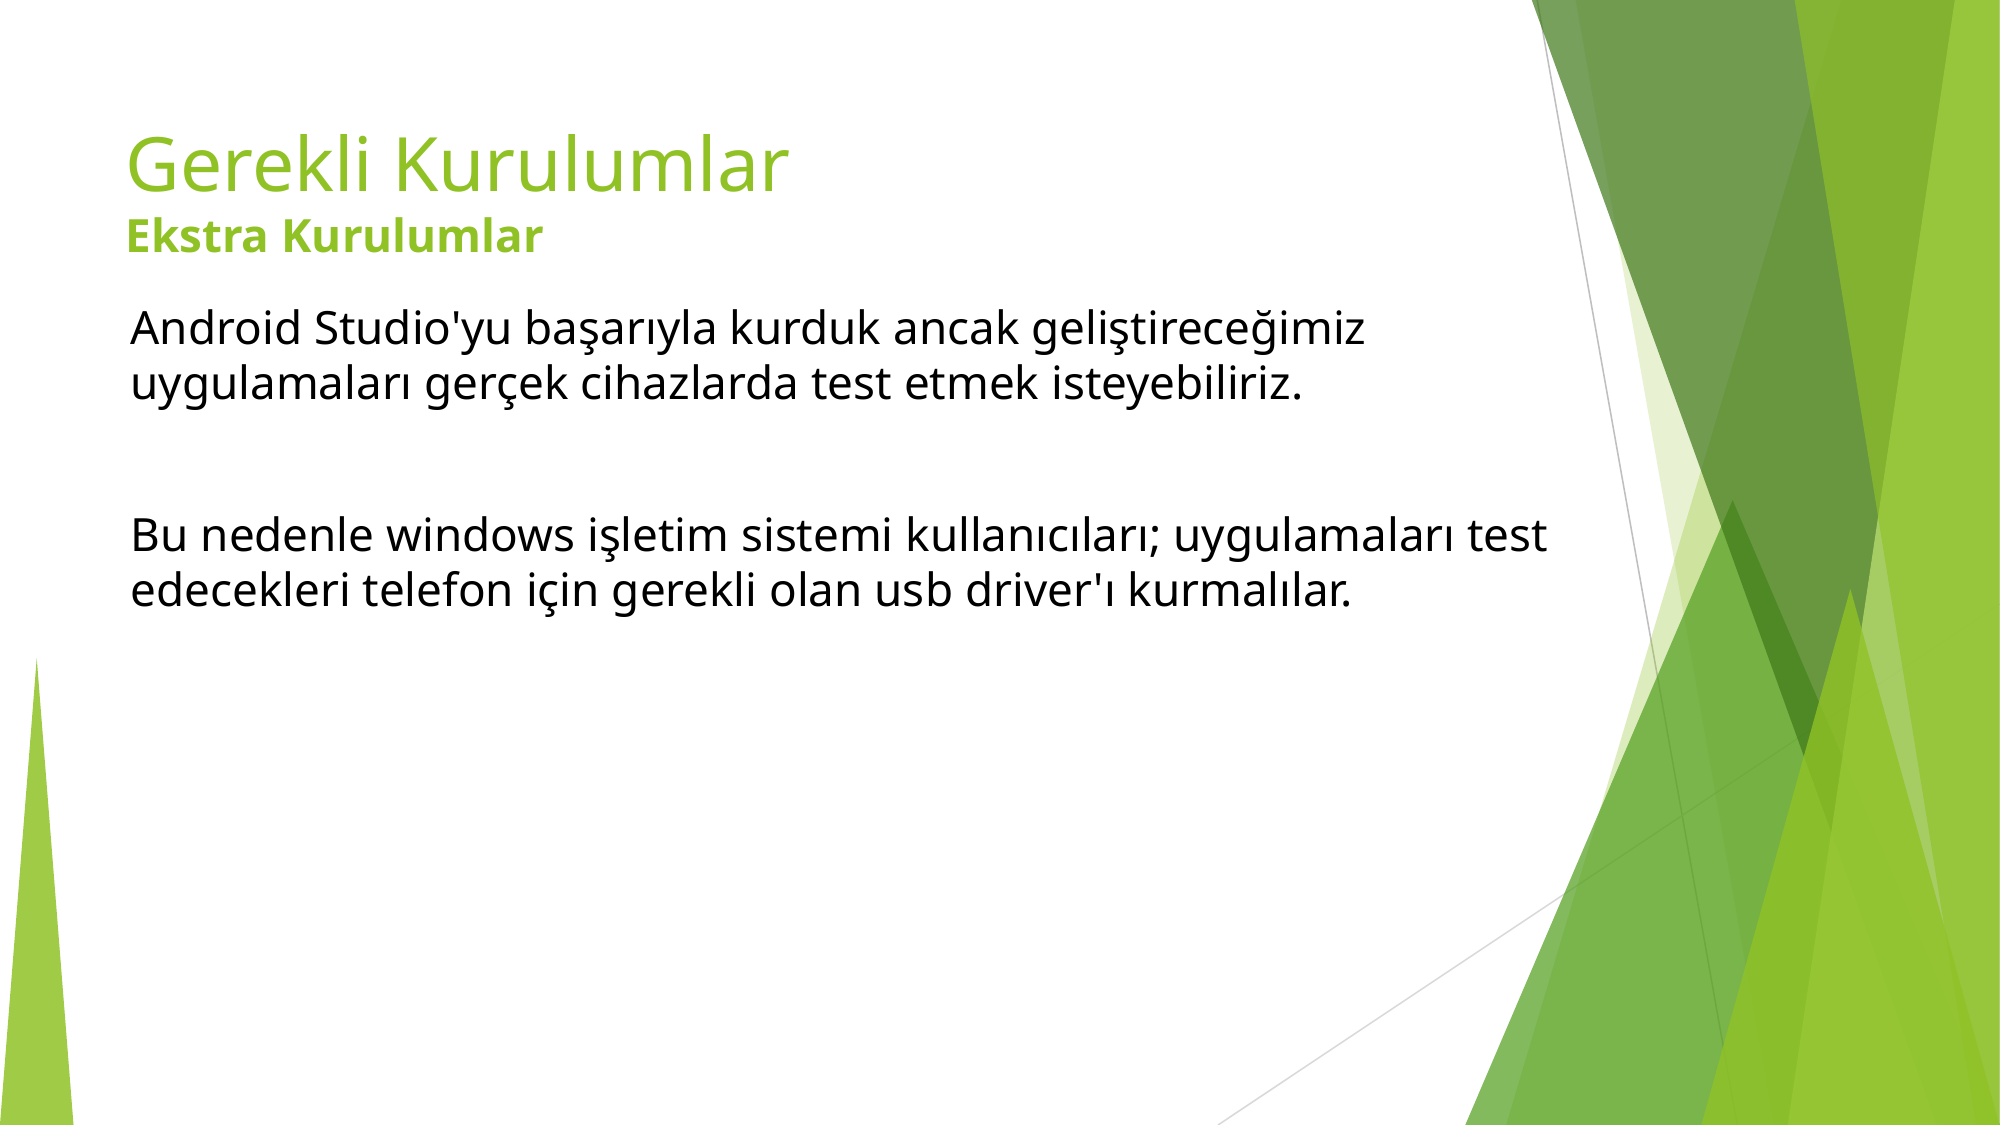

# Gerekli Kurulumlar Ekstra Kurulumlar
Android Studio'yu başarıyla kurduk ancak geliştireceğimiz uygulamaları gerçek cihazlarda test etmek isteyebiliriz.
Bu nedenle windows işletim sistemi kullanıcıları; uygulamaları test edecekleri telefon için gerekli olan usb driver'ı kurmalılar.